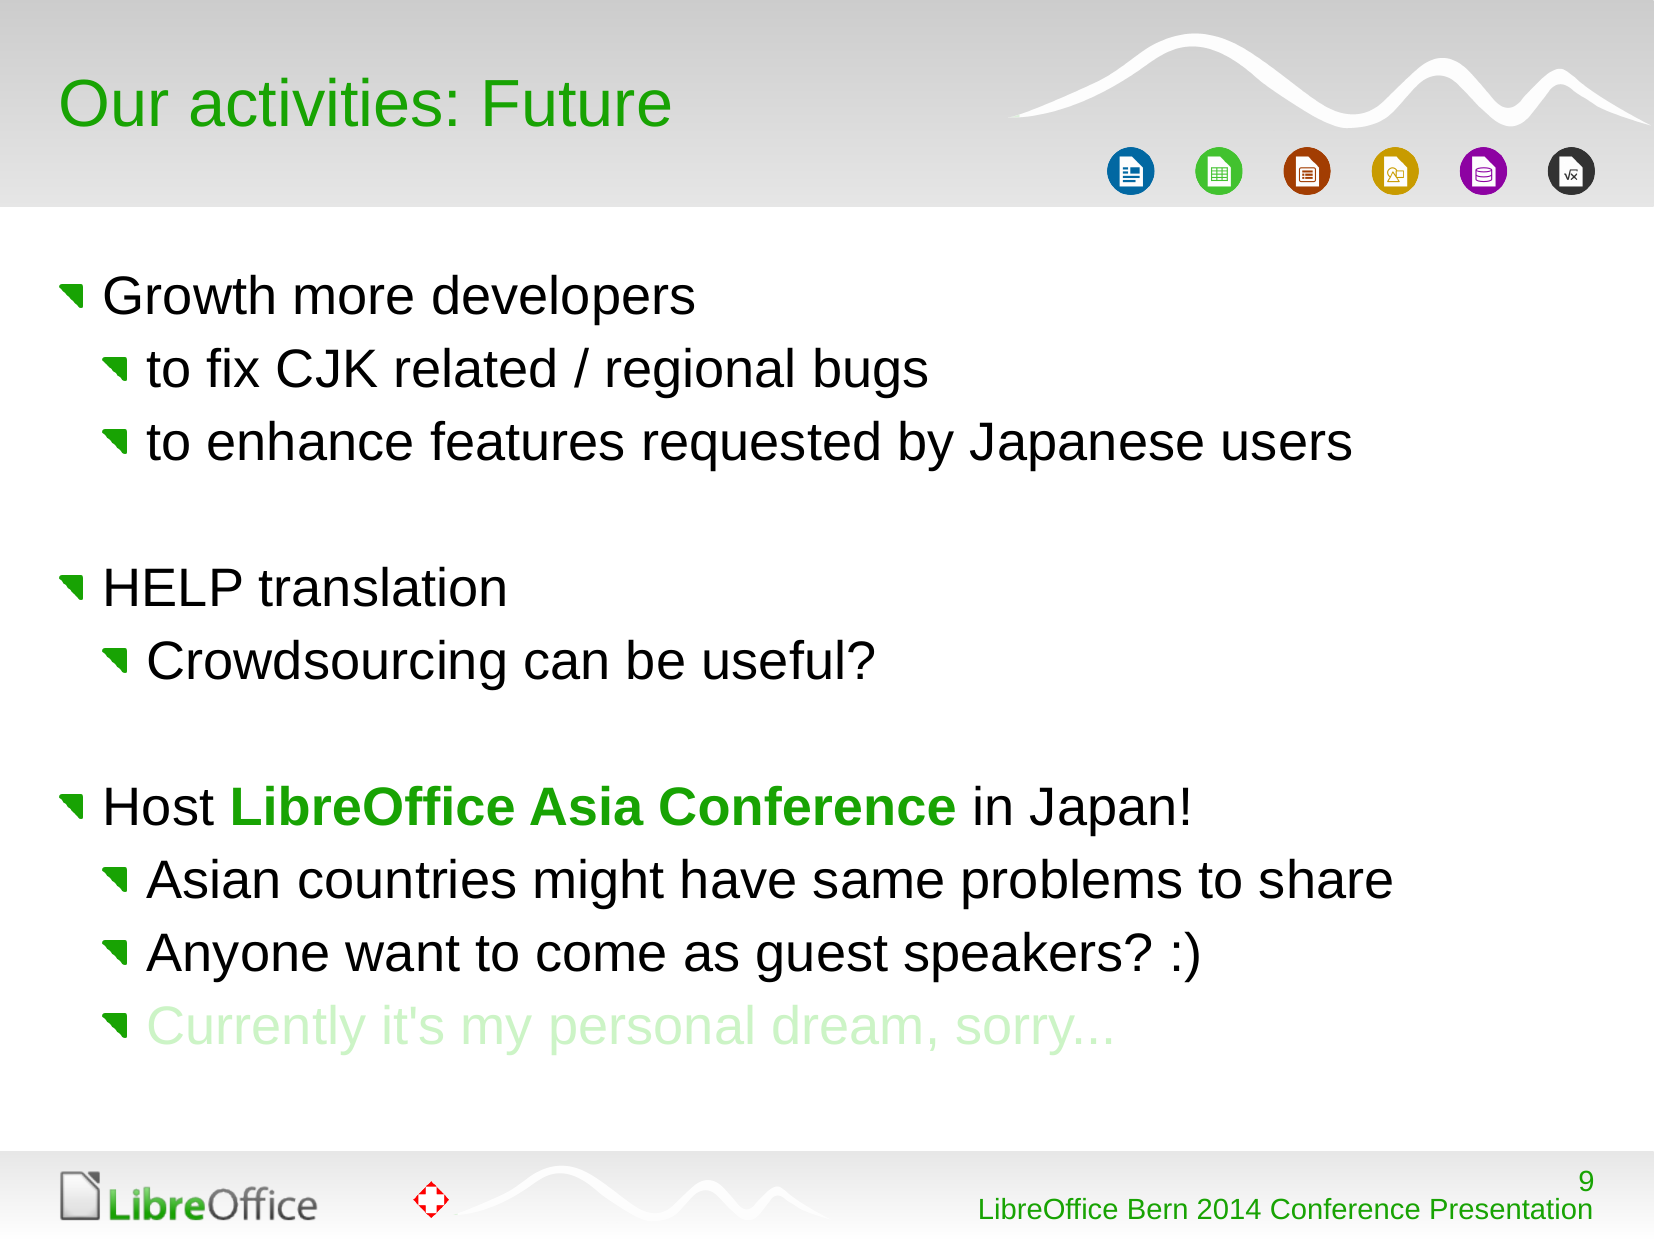

# Our activities: Future
Growth more developers
to fix CJK related / regional bugs
to enhance features requested by Japanese users
HELP translation
Crowdsourcing can be useful?
Host LibreOffice Asia Conference in Japan!
Asian countries might have same problems to share
Anyone want to come as guest speakers? :)
Currently it's my personal dream, sorry...
9
LibreOffice Bern 2014 Conference Presentation